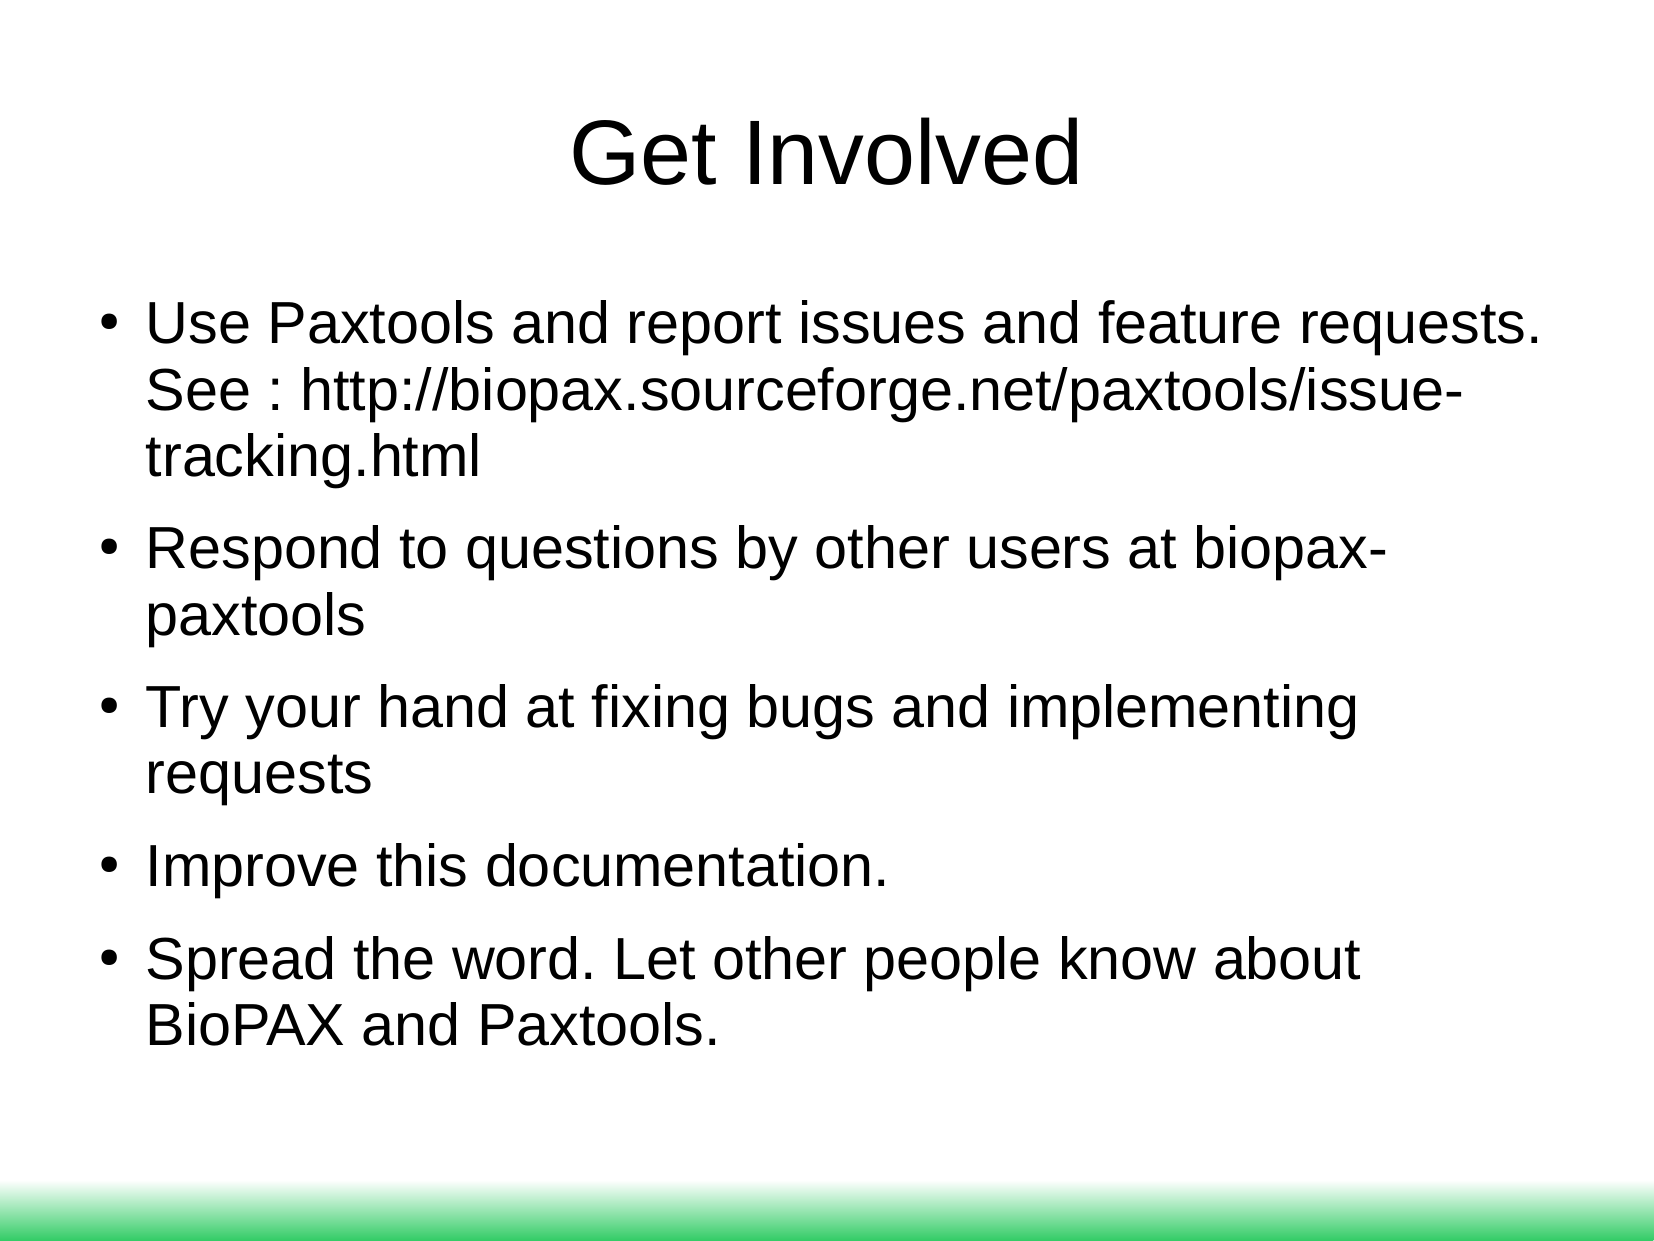

# Get Involved
Use Paxtools and report issues and feature requests. See : http://biopax.sourceforge.net/paxtools/issue-tracking.html
Respond to questions by other users at biopax-paxtools
Try your hand at fixing bugs and implementing requests
Improve this documentation.
Spread the word. Let other people know about BioPAX and Paxtools.